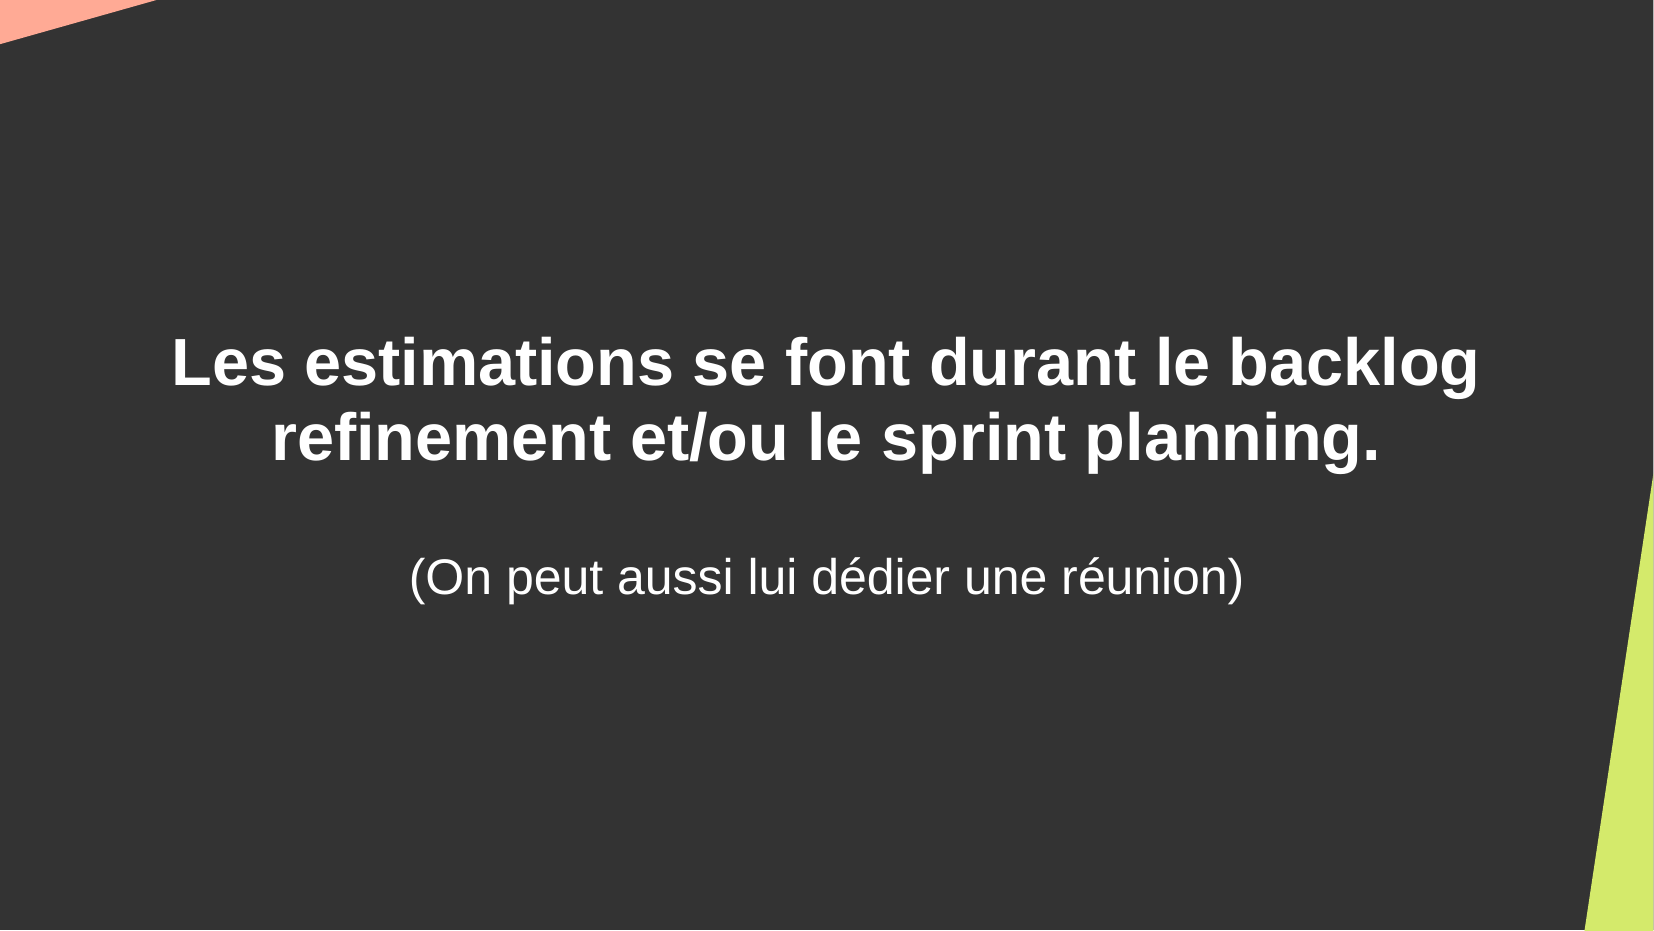

# Les estimations se font durant le backlog refinement et/ou le sprint planning. (On peut aussi lui dédier une réunion)